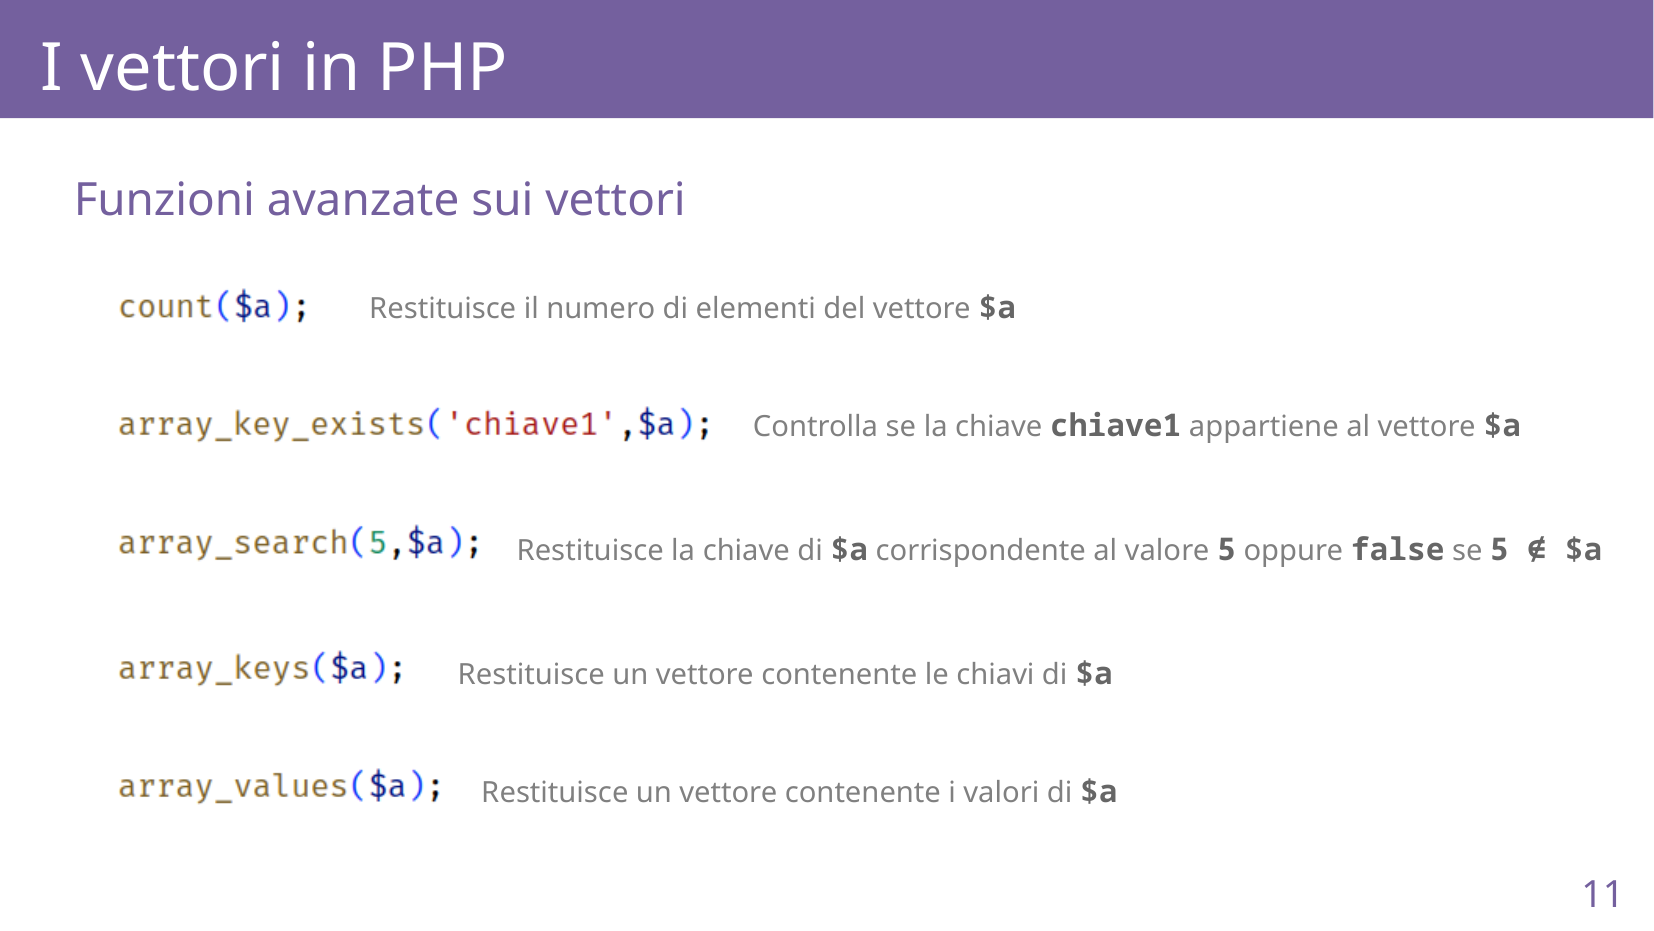

I vettori in PHP
Funzioni avanzate sui vettori
Restituisce il numero di elementi del vettore $a
Controlla se la chiave chiave1 appartiene al vettore $a
Restituisce la chiave di $a corrispondente al valore 5 oppure false se 5 ∉ $a
Restituisce un vettore contenente le chiavi di $a
Restituisce un vettore contenente i valori di $a